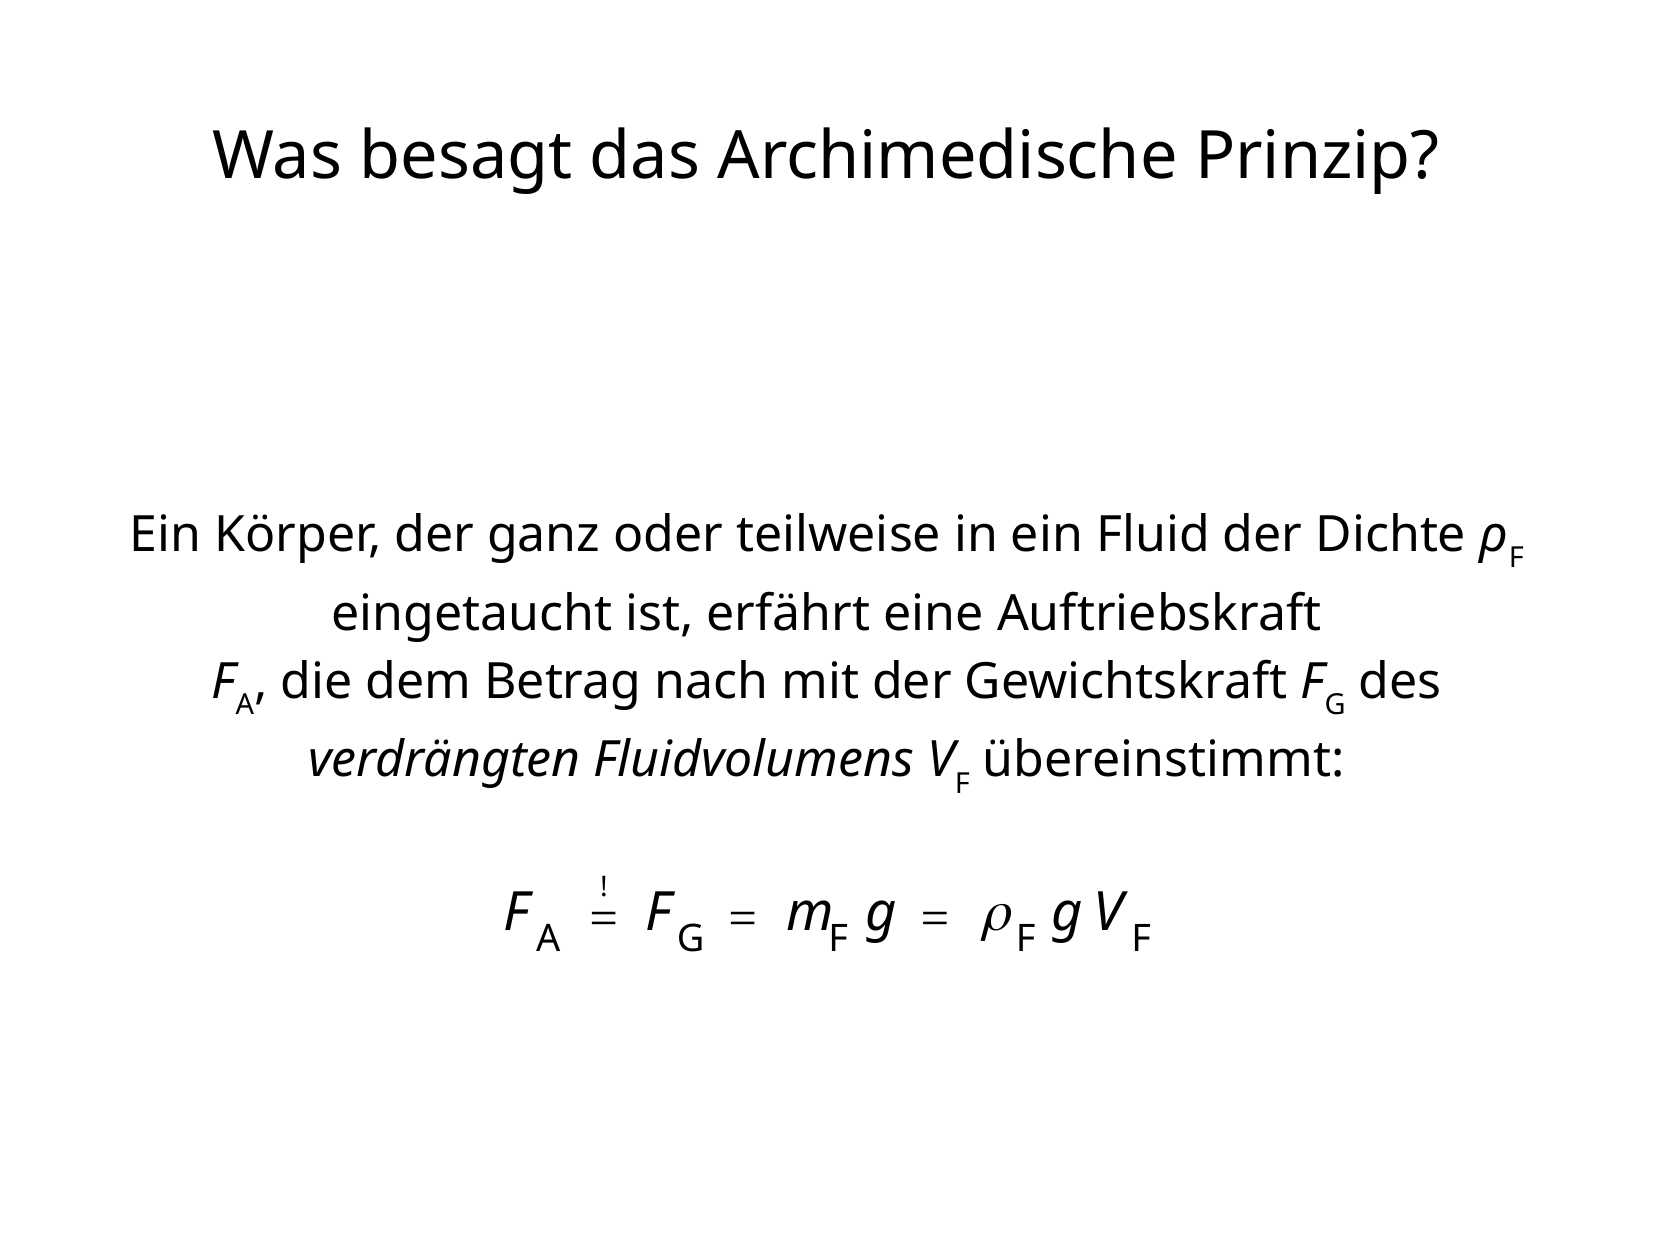

# Was besagt das Archimedische Prinzip?
Ein Körper, der ganz oder teilweise in ein Fluid der Dichte ρF eingetaucht ist, erfährt eine Auftriebskraft
FA, die dem Betrag nach mit der Gewichtskraft FG des verdrängten Fluidvolumens VF übereinstimmt: